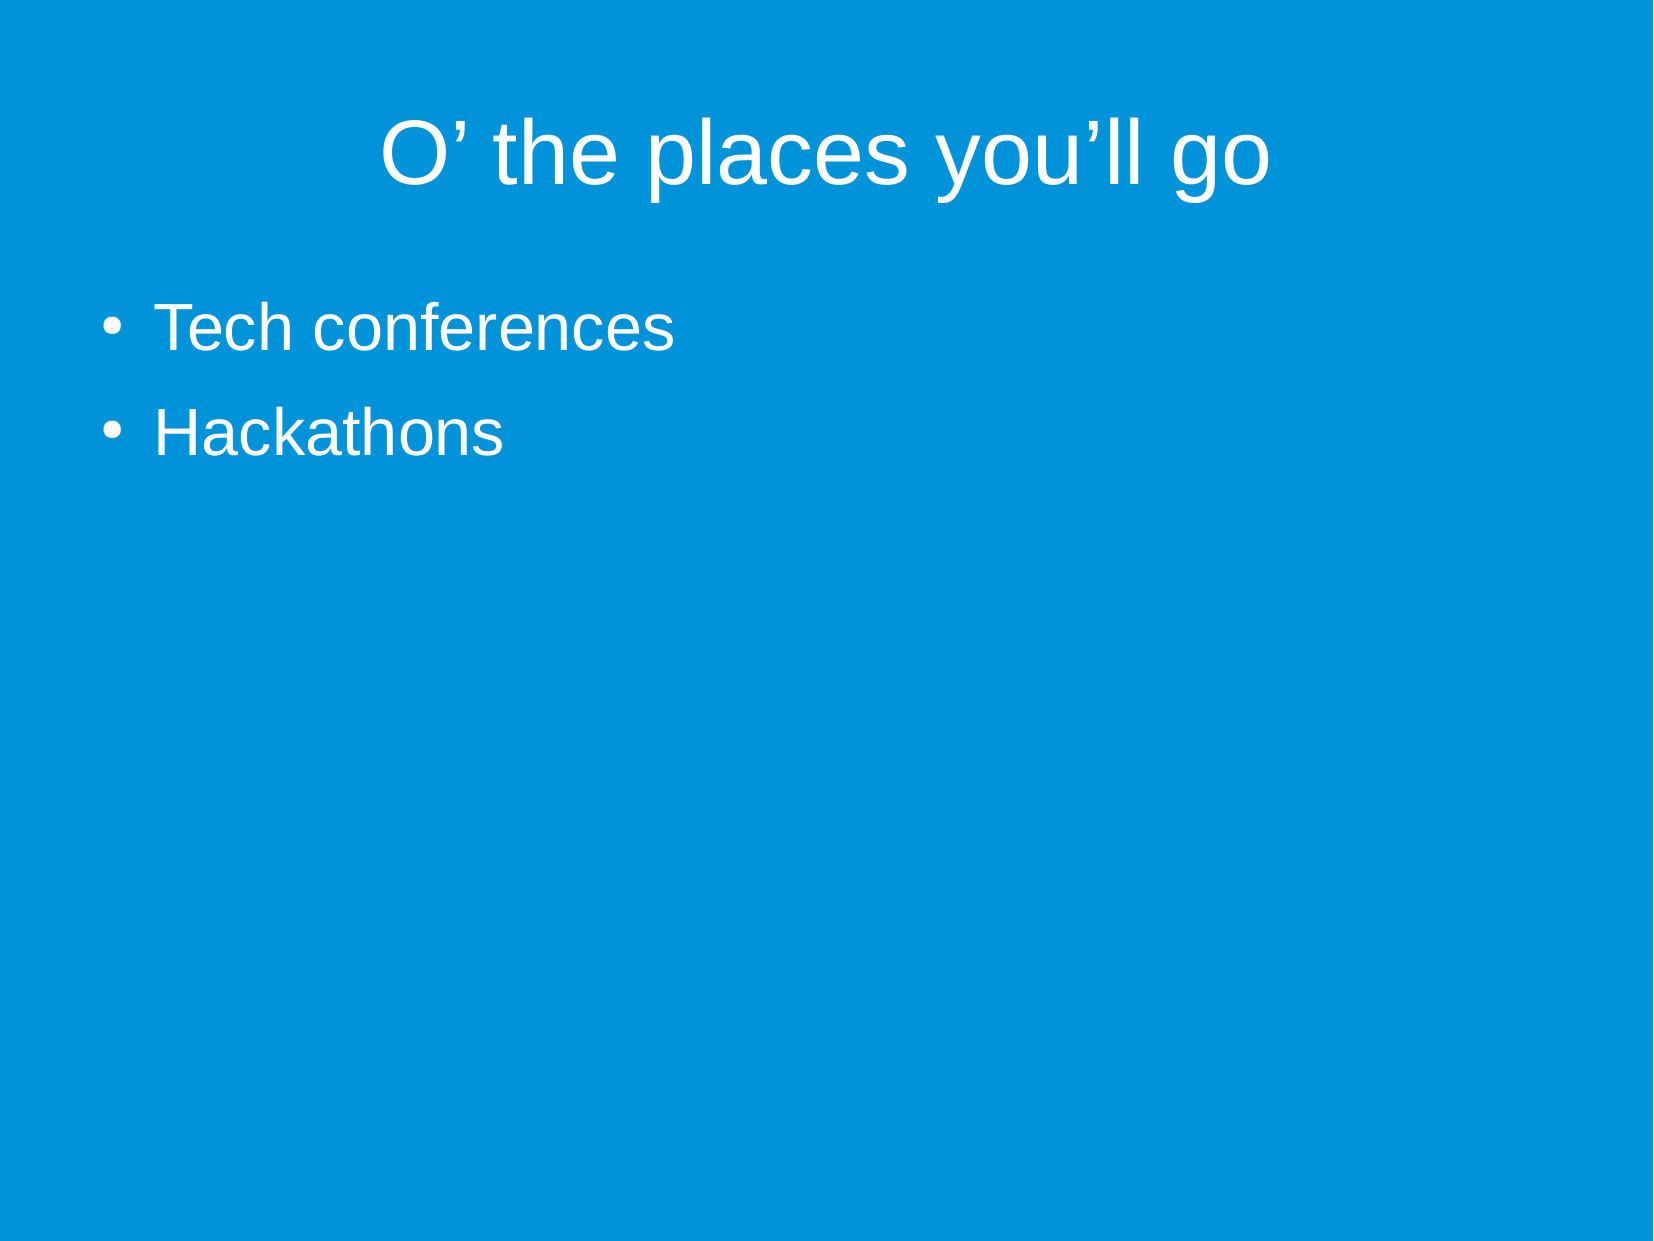

# O’ the places you’ll go
Tech conferences
Hackathons